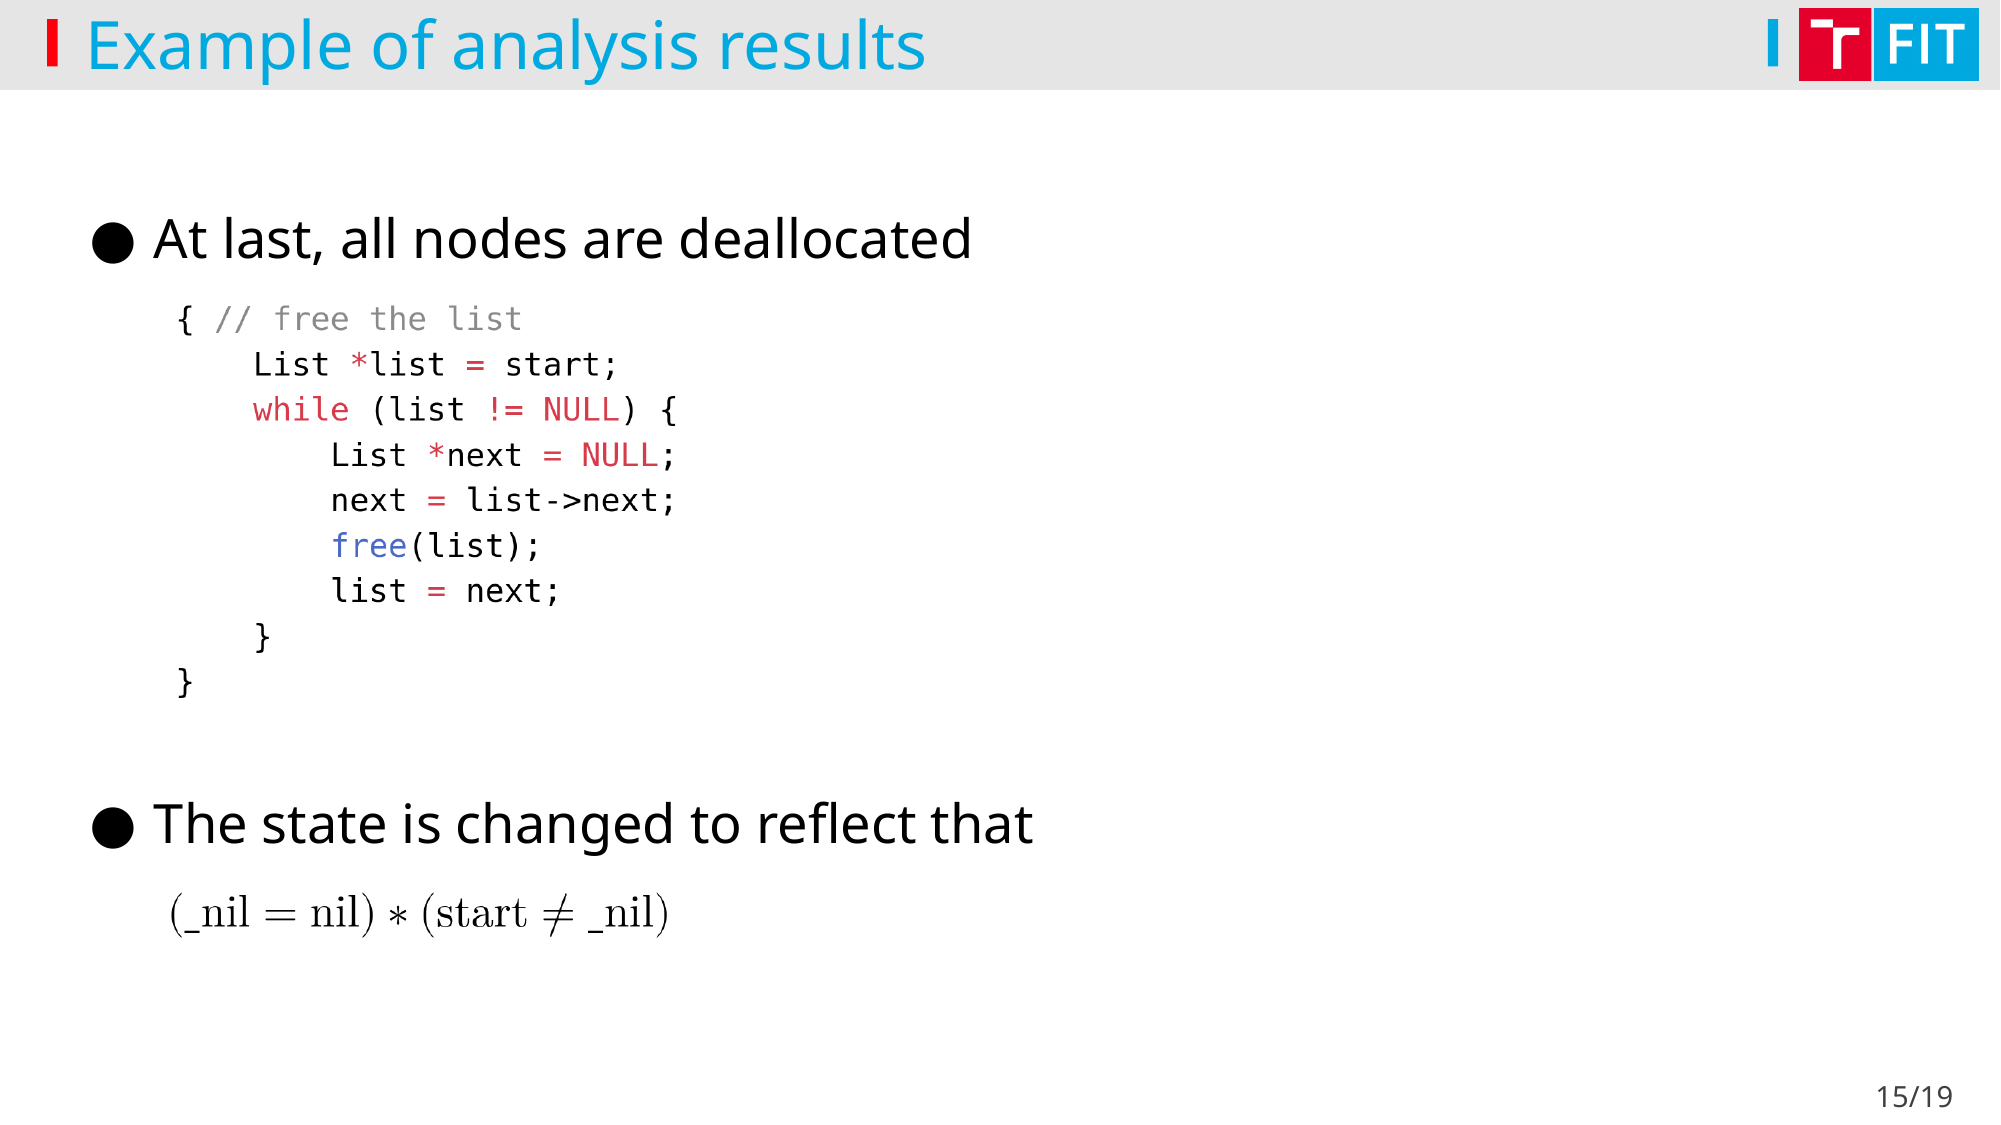

# Example of analysis results
At last, all nodes are deallocated
The state is changed to reflect that